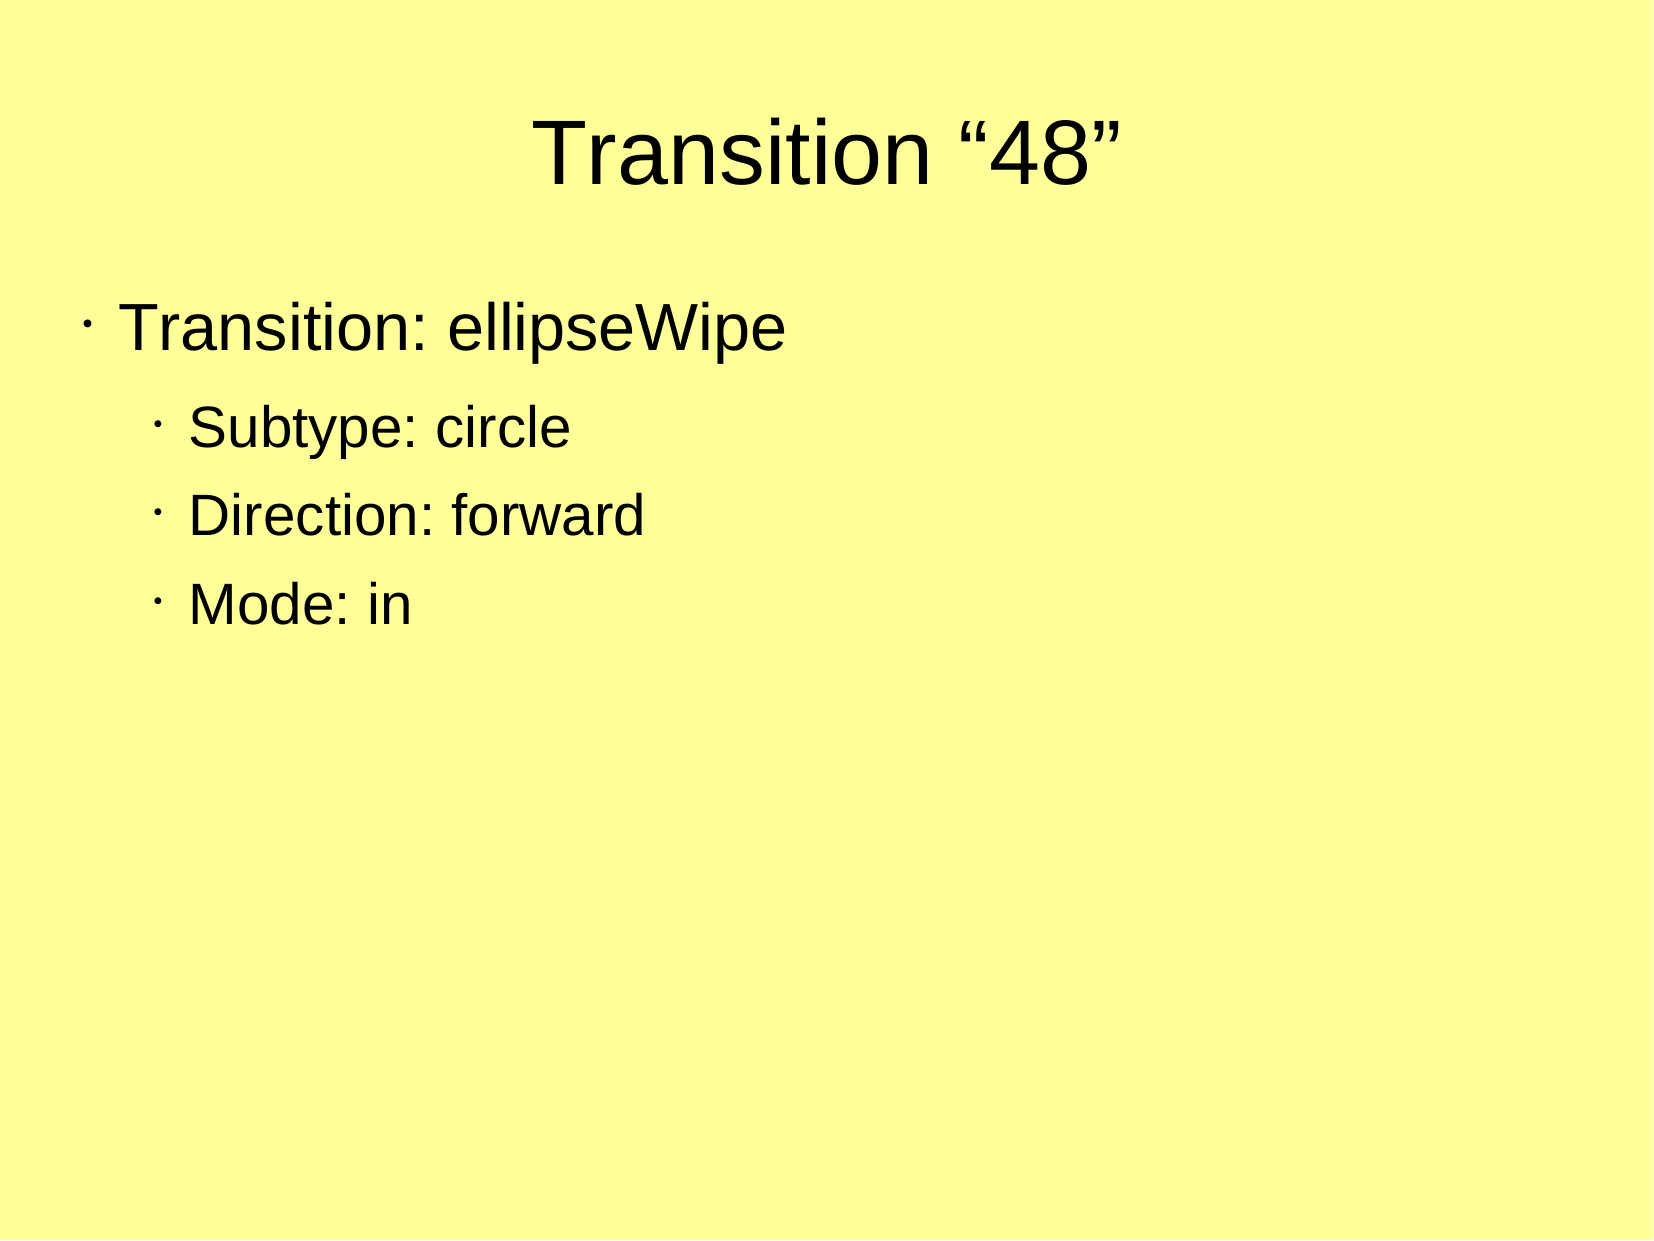

# Transition “48”
Transition: ellipseWipe
Subtype: circle
Direction: forward
Mode: in